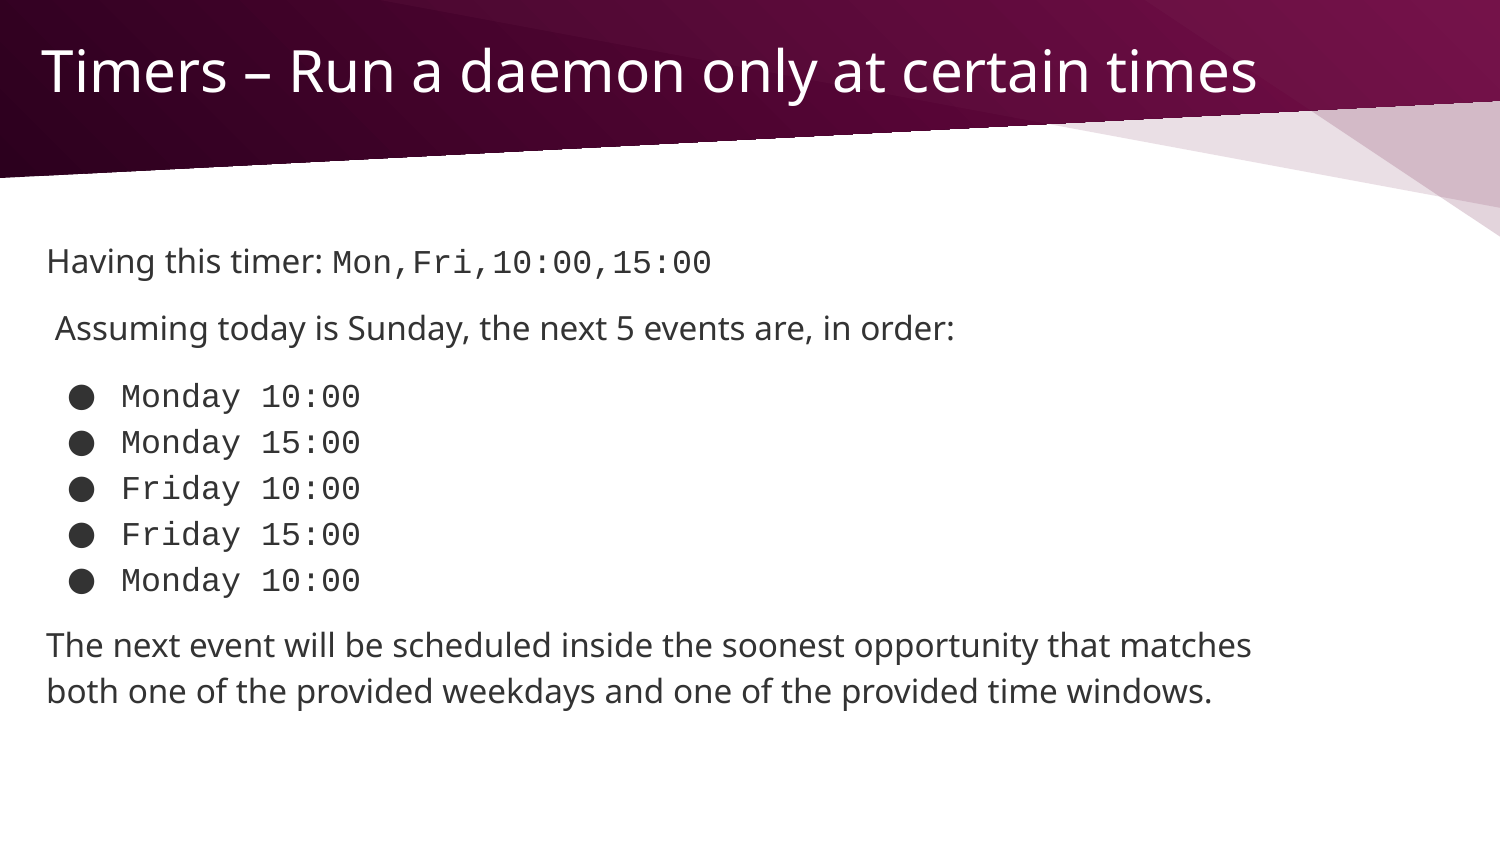

# Timers – Run a daemon only at certain times
Having this timer: Mon,Fri,10:00,15:00
 Assuming today is Sunday, the next 5 events are, in order:
Monday 10:00
Monday 15:00
Friday 10:00
Friday 15:00
Monday 10:00
The next event will be scheduled inside the soonest opportunity that matches both one of the provided weekdays and one of the provided time windows.